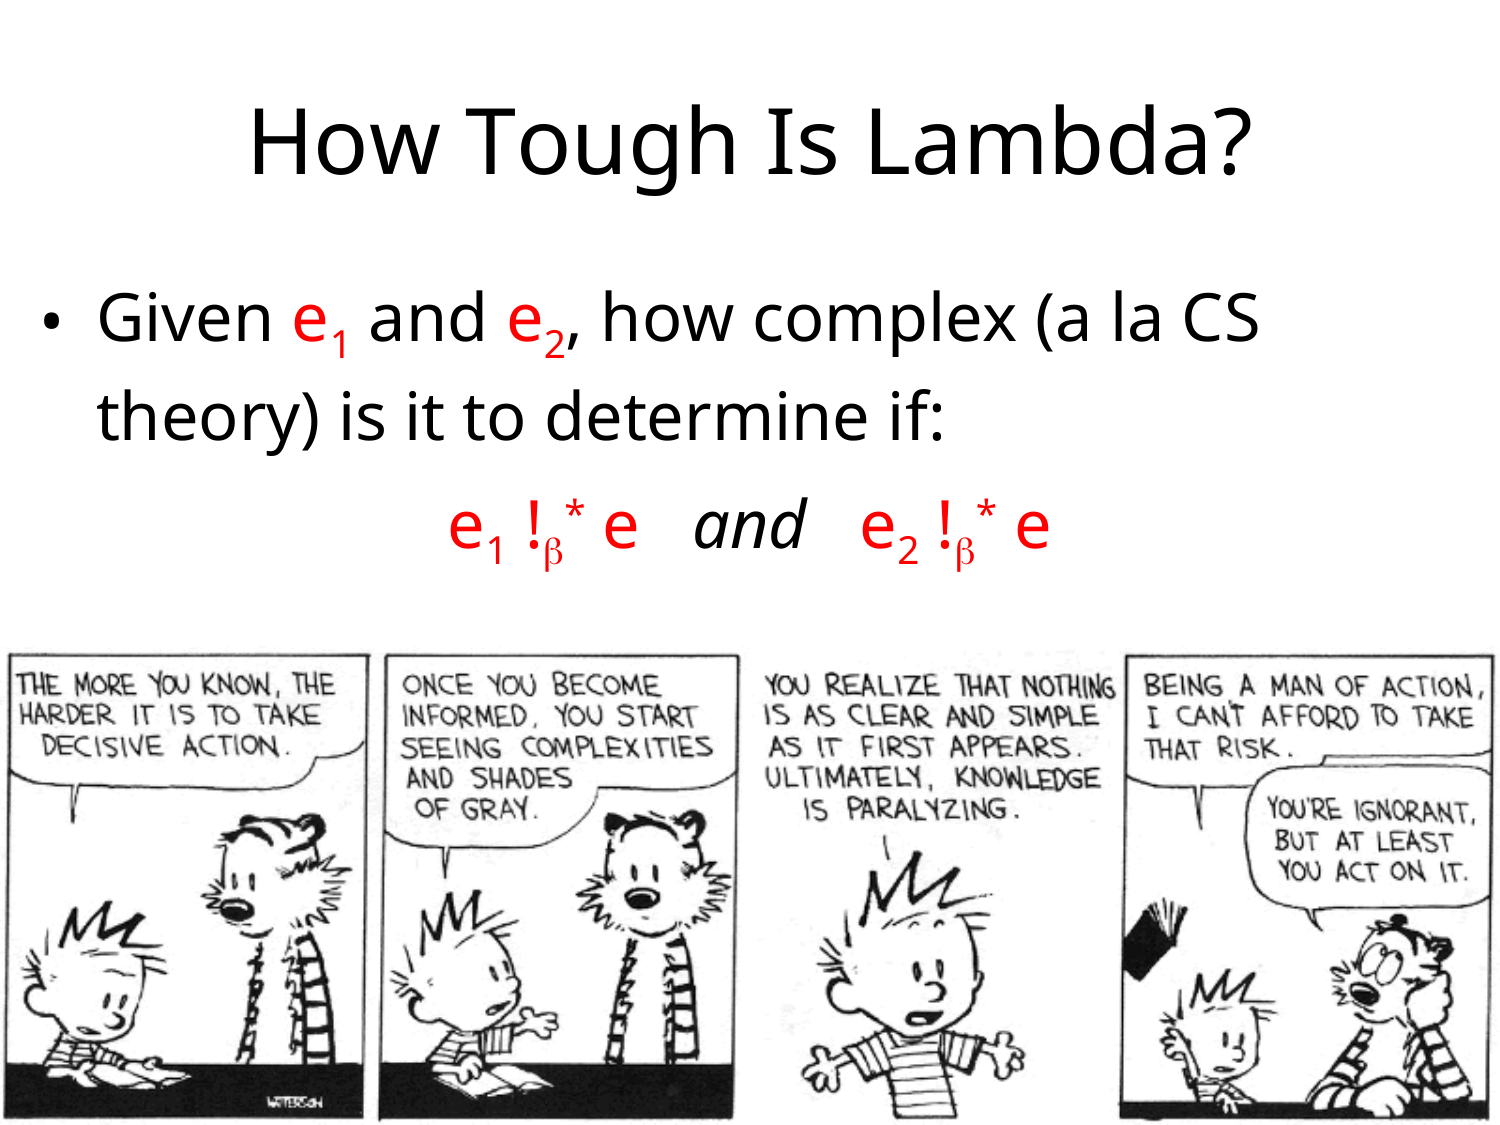

# How Tough Is Lambda?
Given e1 and e2, how complex (a la CS theory) is it to determine if:
e1 !* e and e2 !* e
9